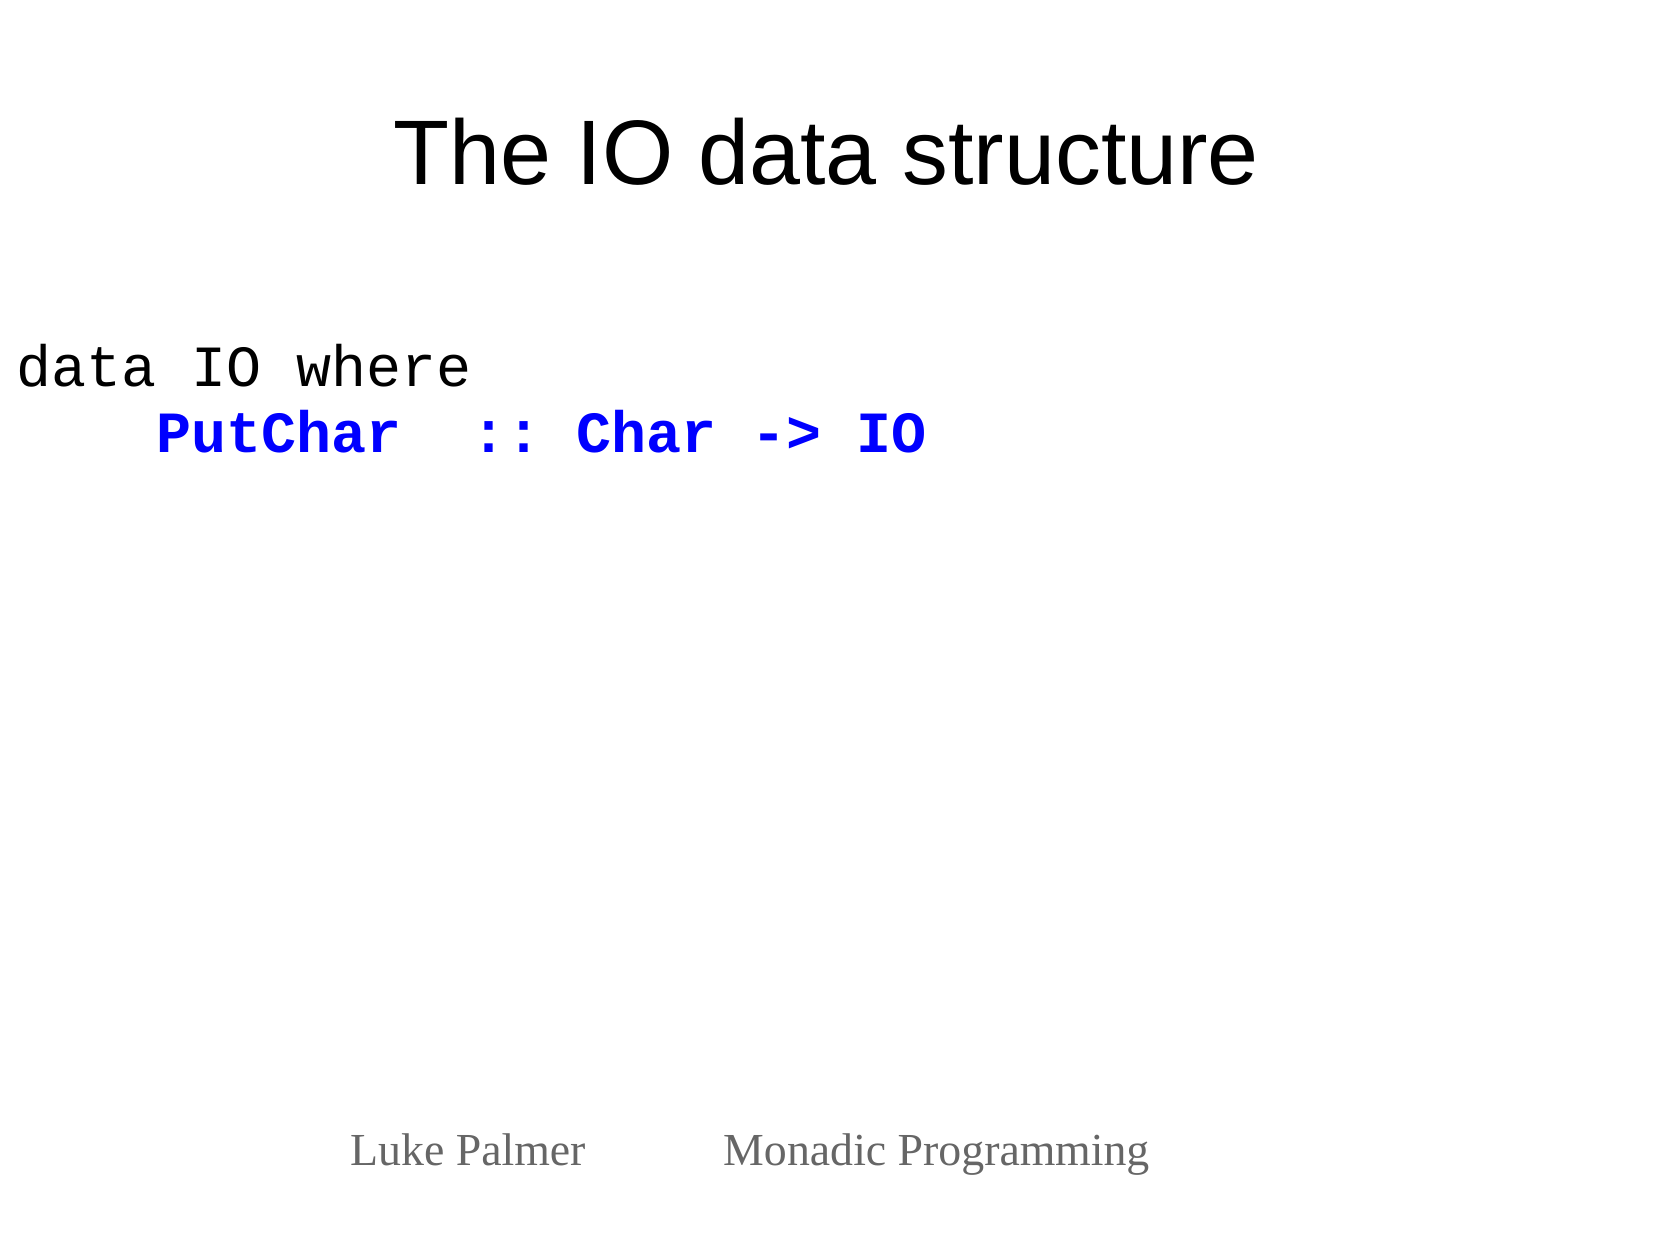

# The IO data structure
data IO where
 PutChar :: Char -> IO